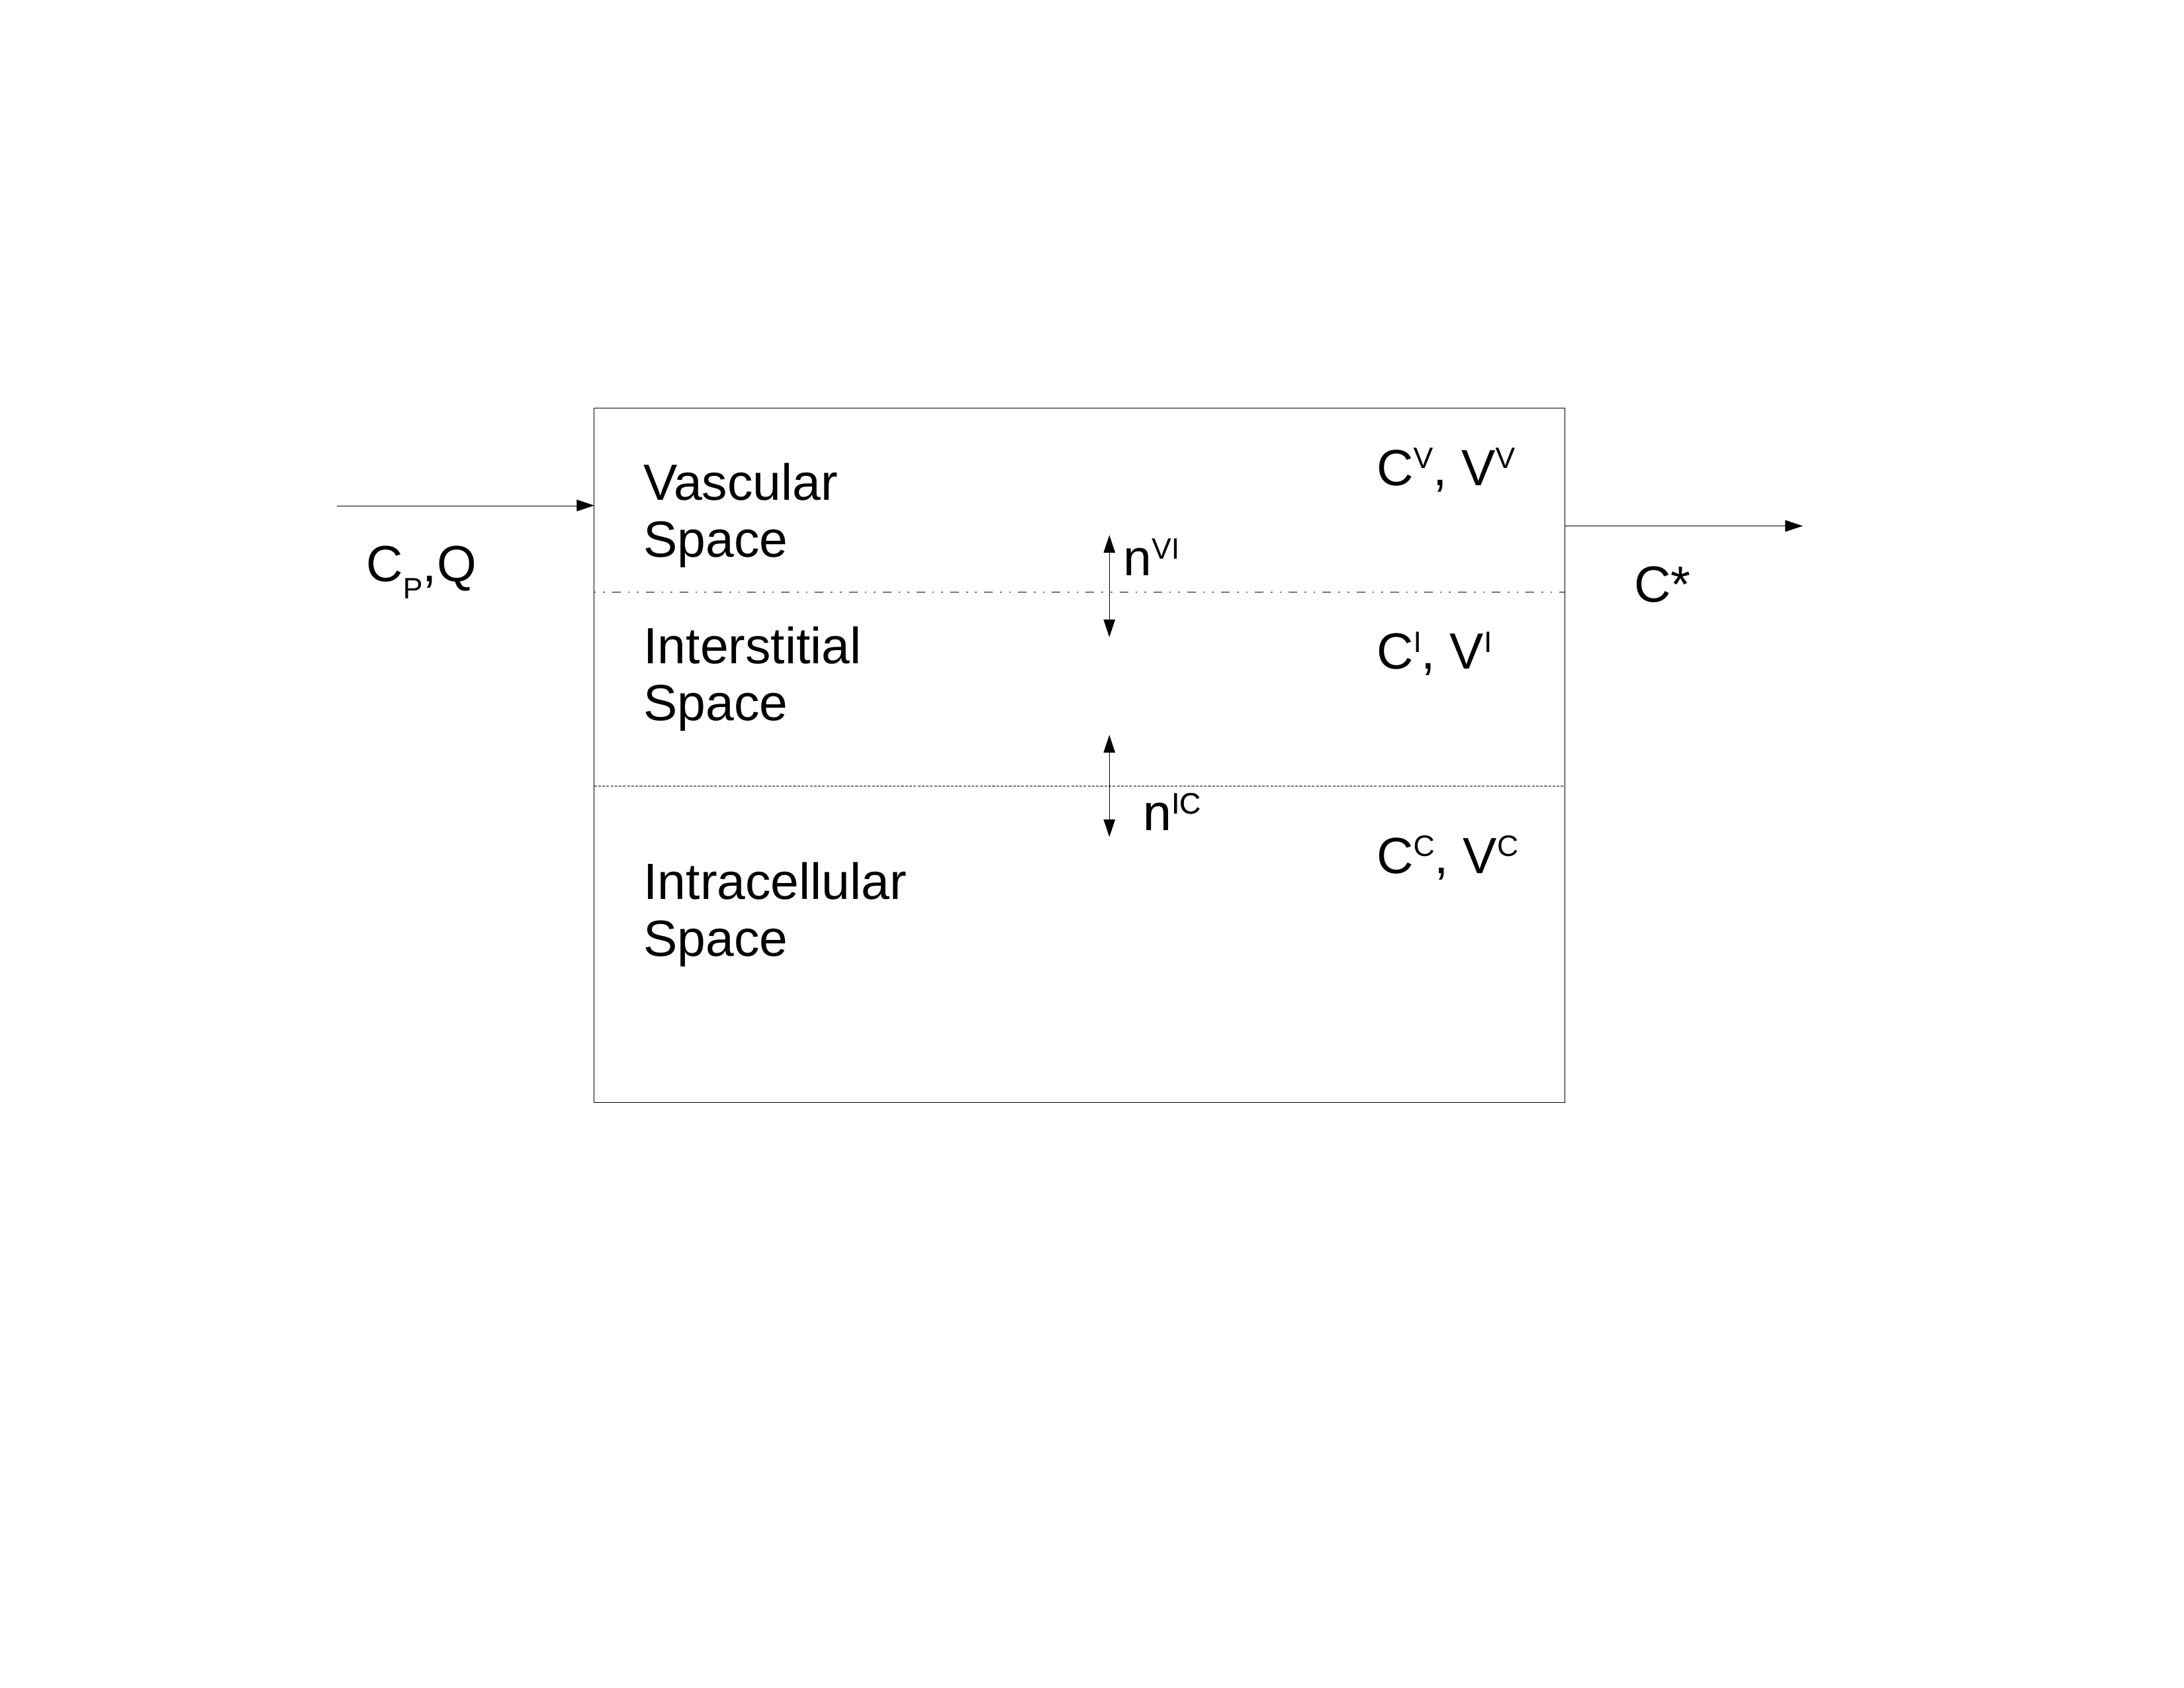

CV, VV
Vascular Space
nVI
CP,Q
C*
Interstitial Space
CI, VI
nIC
nIC
CC, VC
Intracellular Space